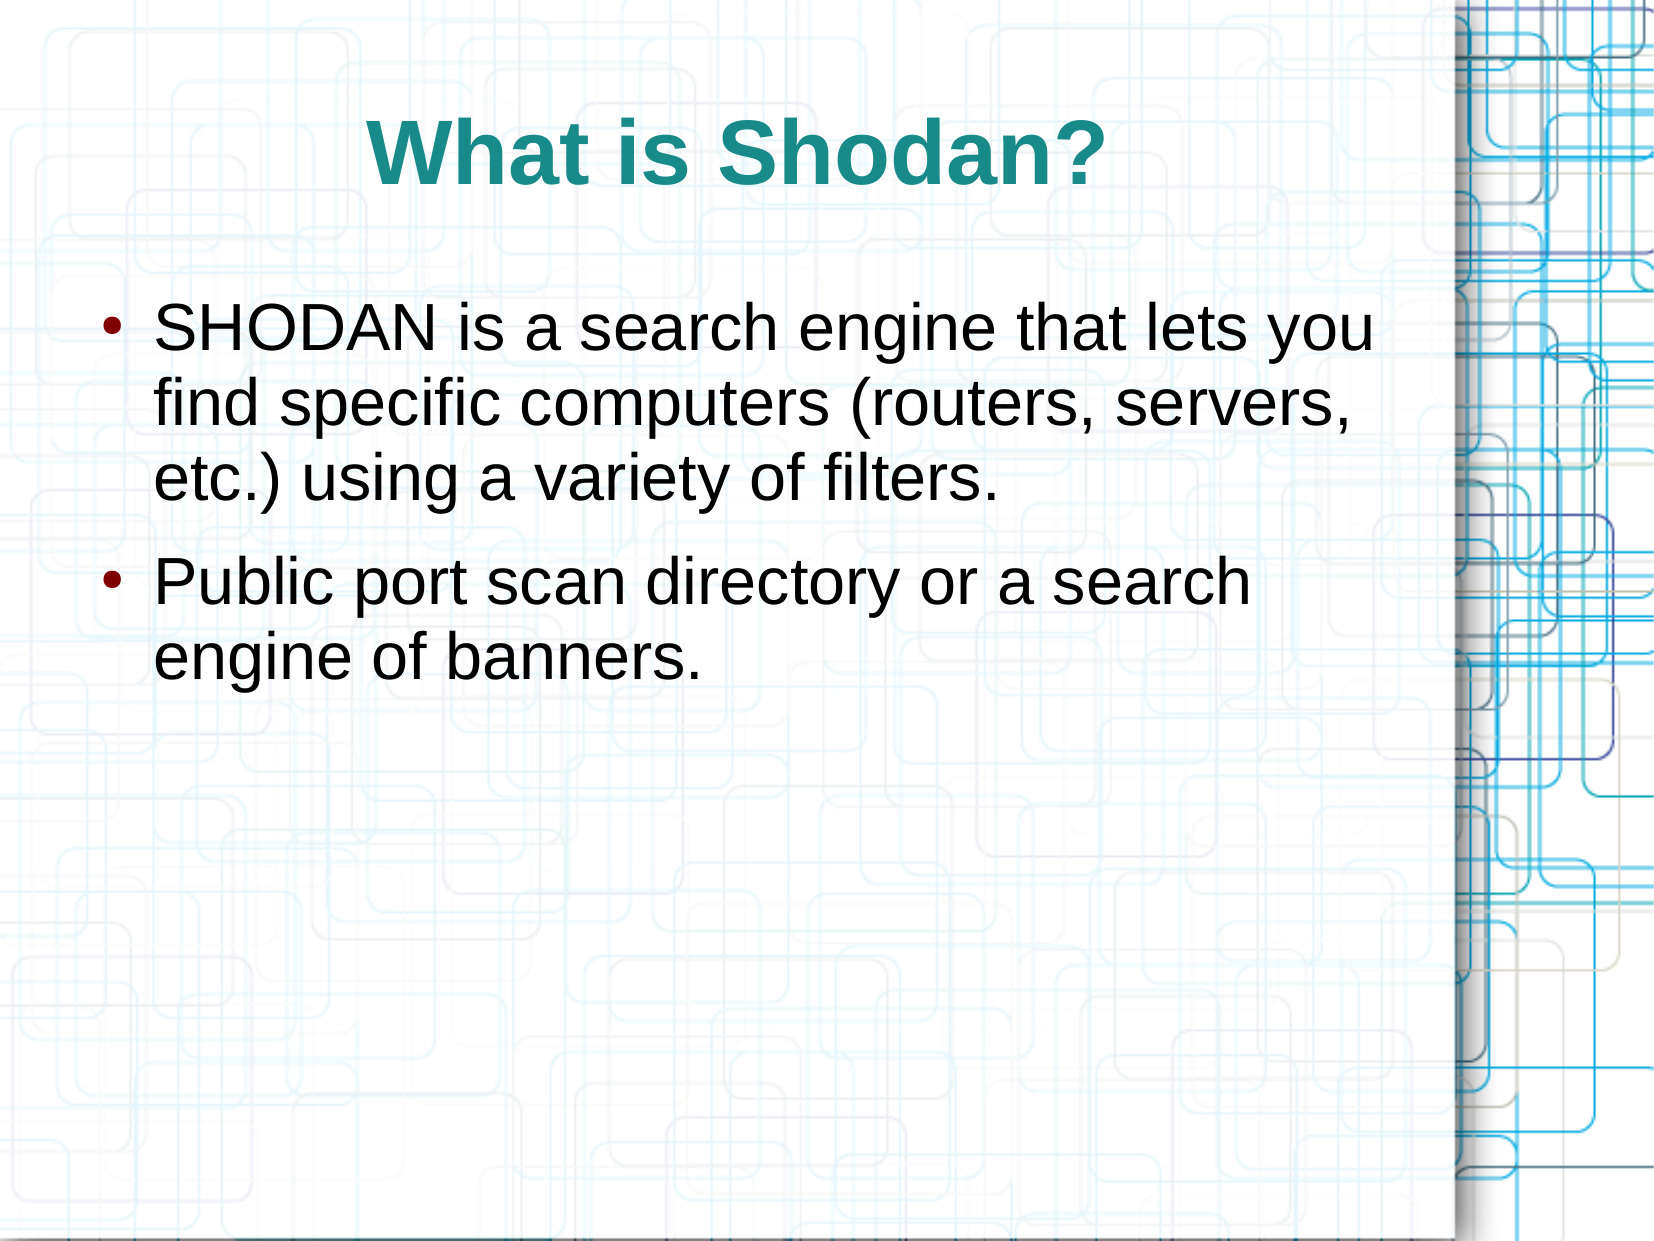

# What is Shodan?
SHODAN is a search engine that lets you find specific computers (routers, servers, etc.) using a variety of filters.
Public port scan directory or a search engine of banners.